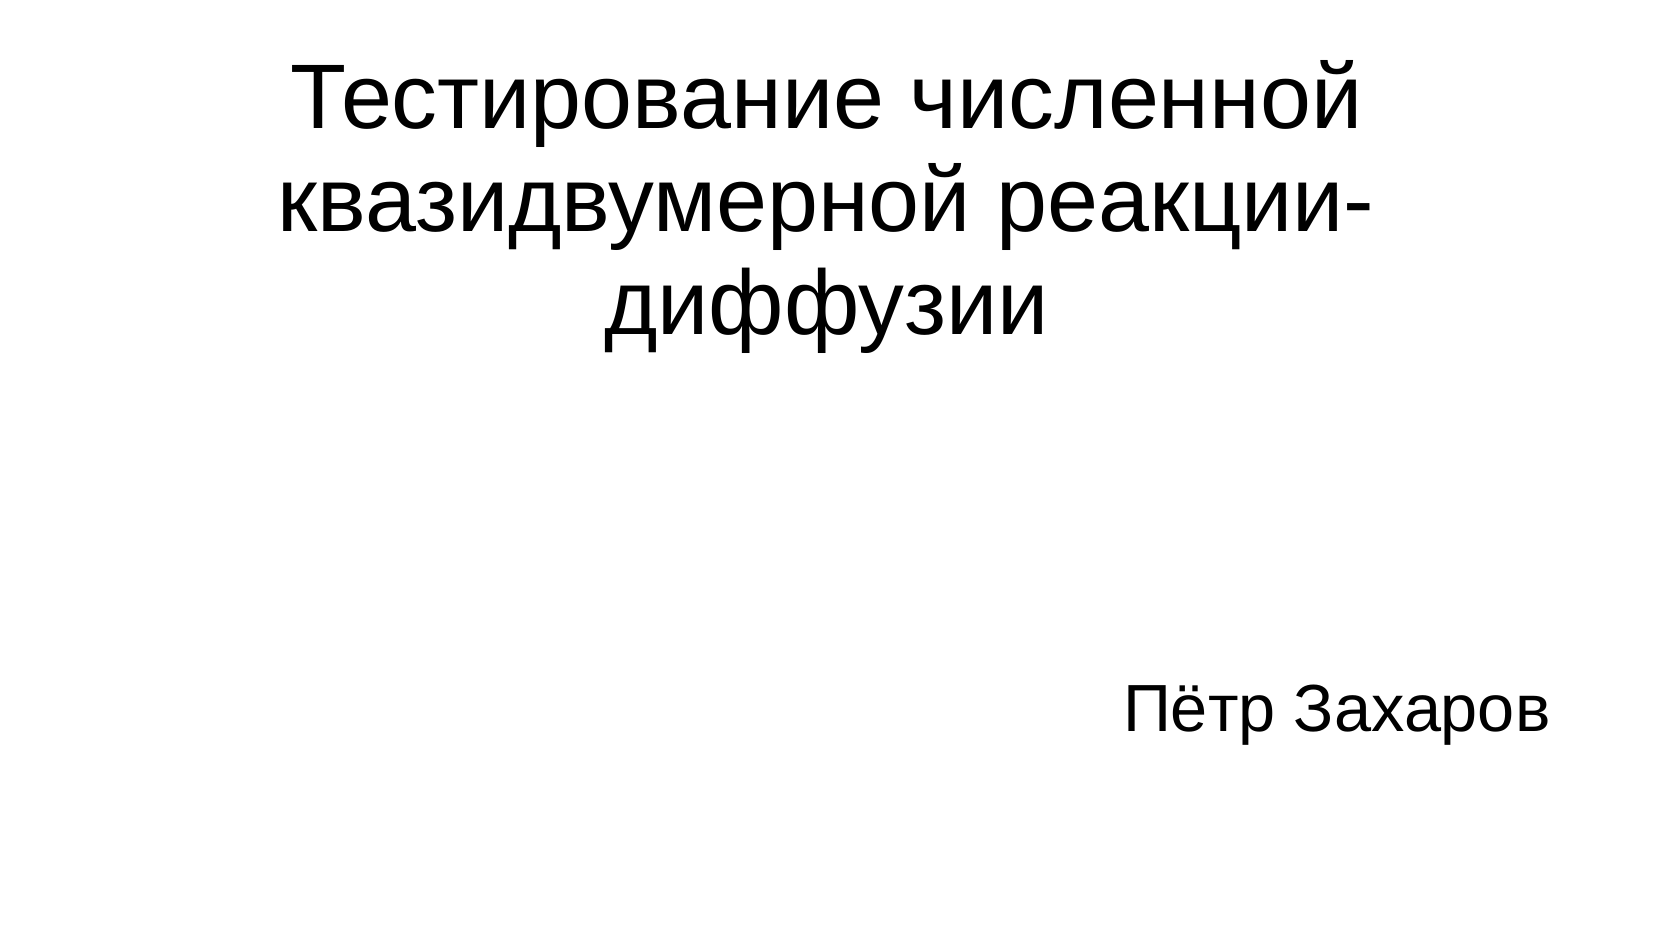

# Тестирование численной квазидвумерной реакции-диффузии
Пётр Захаров